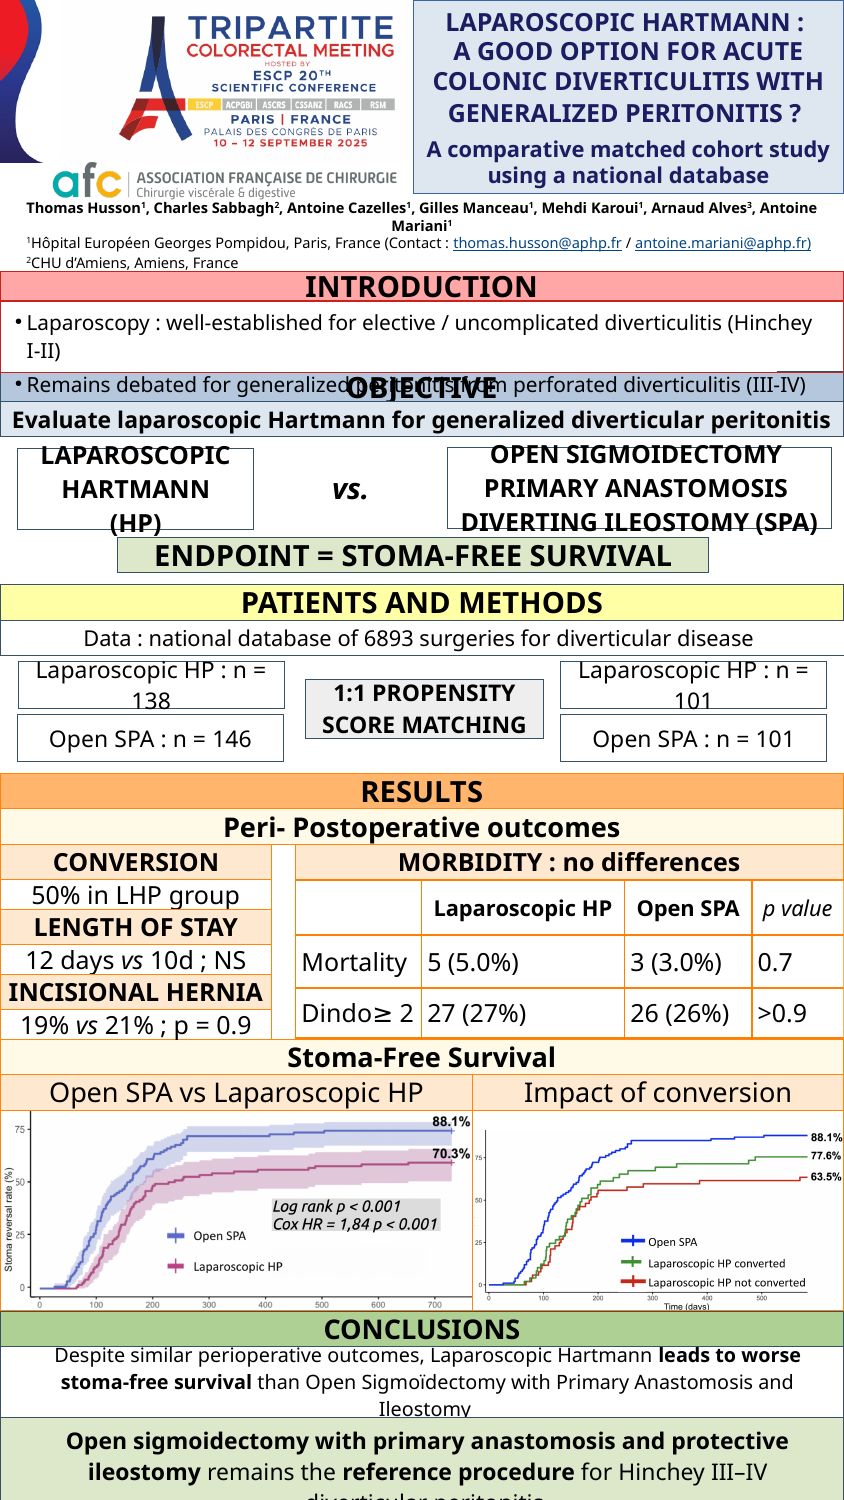

LAPAROSCOPIC HARTMANN :
A GOOD OPTION FOR ACUTE COLONIC DIVERTICULITIS WITH GENERALIZED PERITONITIS ?
A comparative matched cohort study using a national database
Thomas Husson1, Charles Sabbagh2, Antoine Cazelles1, Gilles Manceau1, Mehdi Karoui1, Arnaud Alves3, Antoine Mariani1
1Hôpital Européen Georges Pompidou, Paris, France (Contact : thomas.husson@aphp.fr / antoine.mariani@aphp.fr)
2CHU d’Amiens, Amiens, France
3CHU de Caen, Caen, France
INTRODUCTION
Laparoscopy : well-established for elective / uncomplicated diverticulitis (Hinchey I-II)
Remains debated for generalized peritonitis from perforated diverticulitis (III-IV)
OBJECTIVE
Evaluate laparoscopic Hartmann for generalized diverticular peritonitis
OPEN SIGMOIDECTOMY PRIMARY ANASTOMOSIS DIVERTING ILEOSTOMY (SPA)
LAPAROSCOPIC HARTMANN (HP)
vs.
ENDPOINT = STOMA-FREE SURVIVAL
PATIENTS AND METHODS
Data : national database of 6893 surgeries for diverticular disease
Laparoscopic HP : n = 101
Laparoscopic HP : n = 138
1:1 PROPENSITY SCORE MATCHING
Open SPA : n = 101
Open SPA : n = 146
RESULTS
Peri- Postoperative outcomes
CONVERSION
MORBIDITY : no differences
50% in LHP group
| | Laparoscopic HP | Open SPA | p value |
| --- | --- | --- | --- |
| Mortality | 5 (5.0%) | 3 (3.0%) | 0.7 |
| Dindo≥ 2 | 27 (27%) | 26 (26%) | >0.9 |
LENGTH OF STAY
12 days vs 10d ; NS
INCISIONAL HERNIA
19% vs 21% ; p = 0.9
Stoma-Free Survival
Open SPA vs Laparoscopic HP
Impact of conversion
Log rank p < 0.001
Cox HR = 1,84 p < 0.001
CONCLUSIONS
Despite similar perioperative outcomes, Laparoscopic Hartmann leads to worse stoma-free survival than Open Sigmoïdectomy with Primary Anastomosis and Ileostomy
Open sigmoidectomy with primary anastomosis and protective ileostomy remains the reference procedure for Hinchey III–IV diverticular peritonitis.